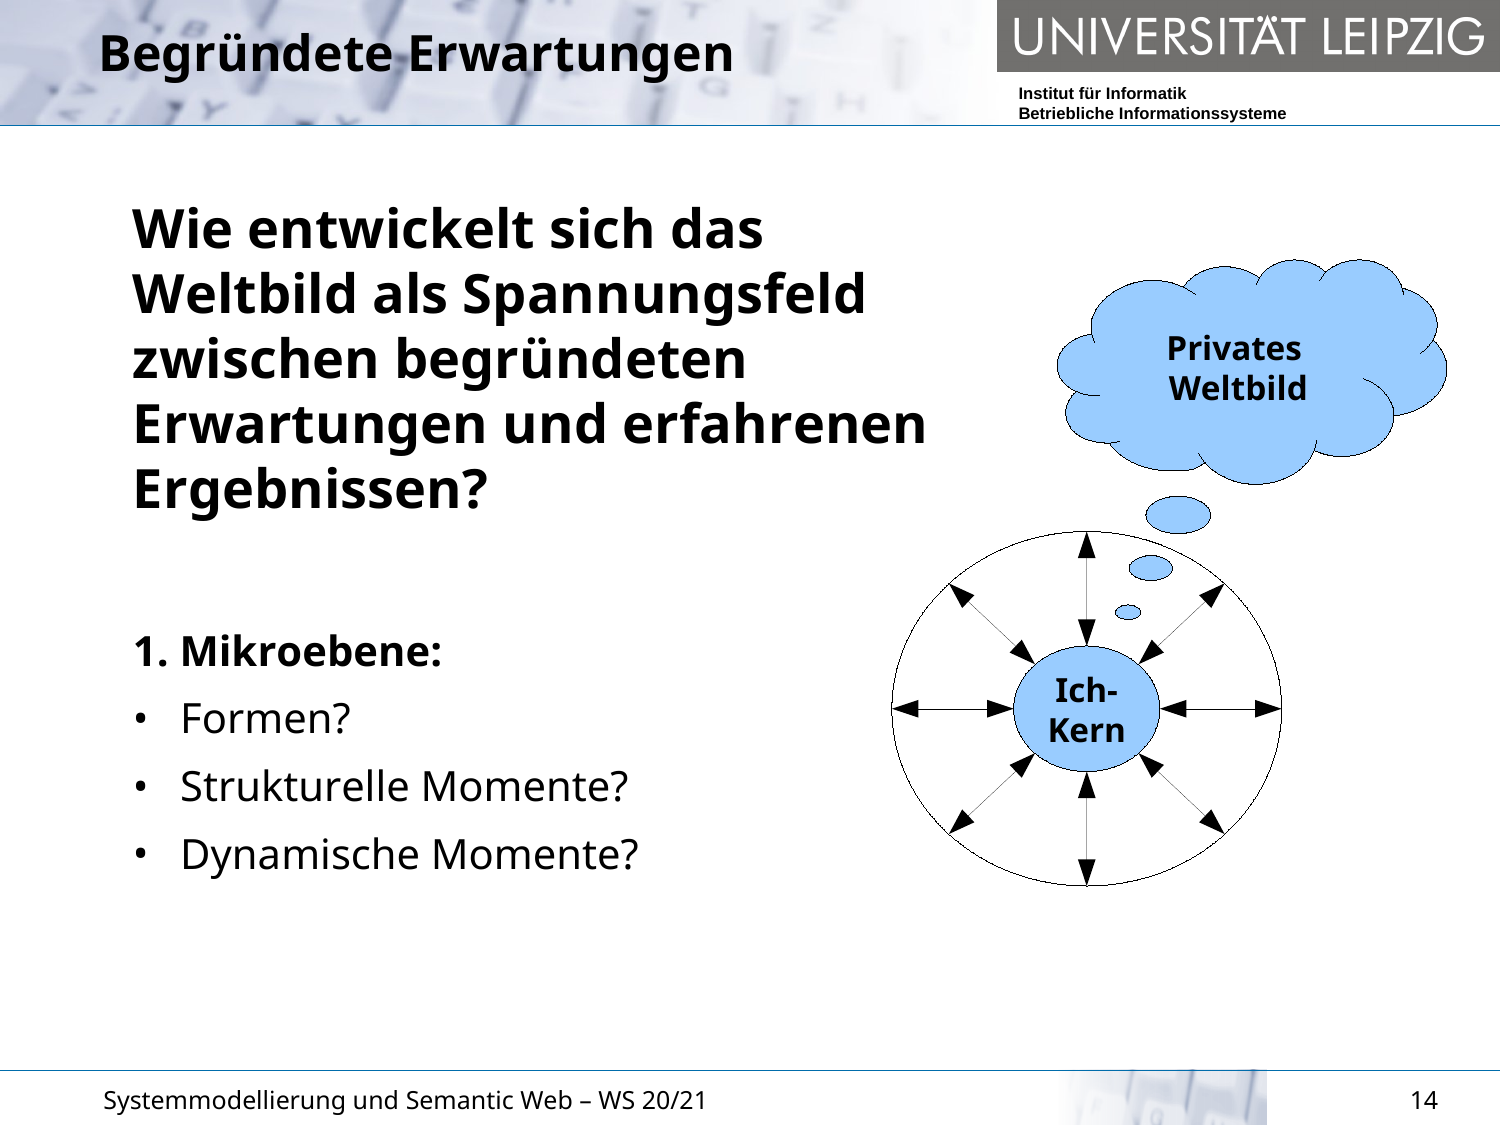

Begründete Erwartungen
Wie entwickelt sich das Weltbild als Spannungsfeld zwischen begründeten Erwartungen und erfahrenen Ergebnissen?
1. Mikroebene:
Formen?
Strukturelle Momente?
Dynamische Momente?
Privates
Weltbild
Ich-
Kern
Systemmodellierung und Semantic Web – WS 20/21
14